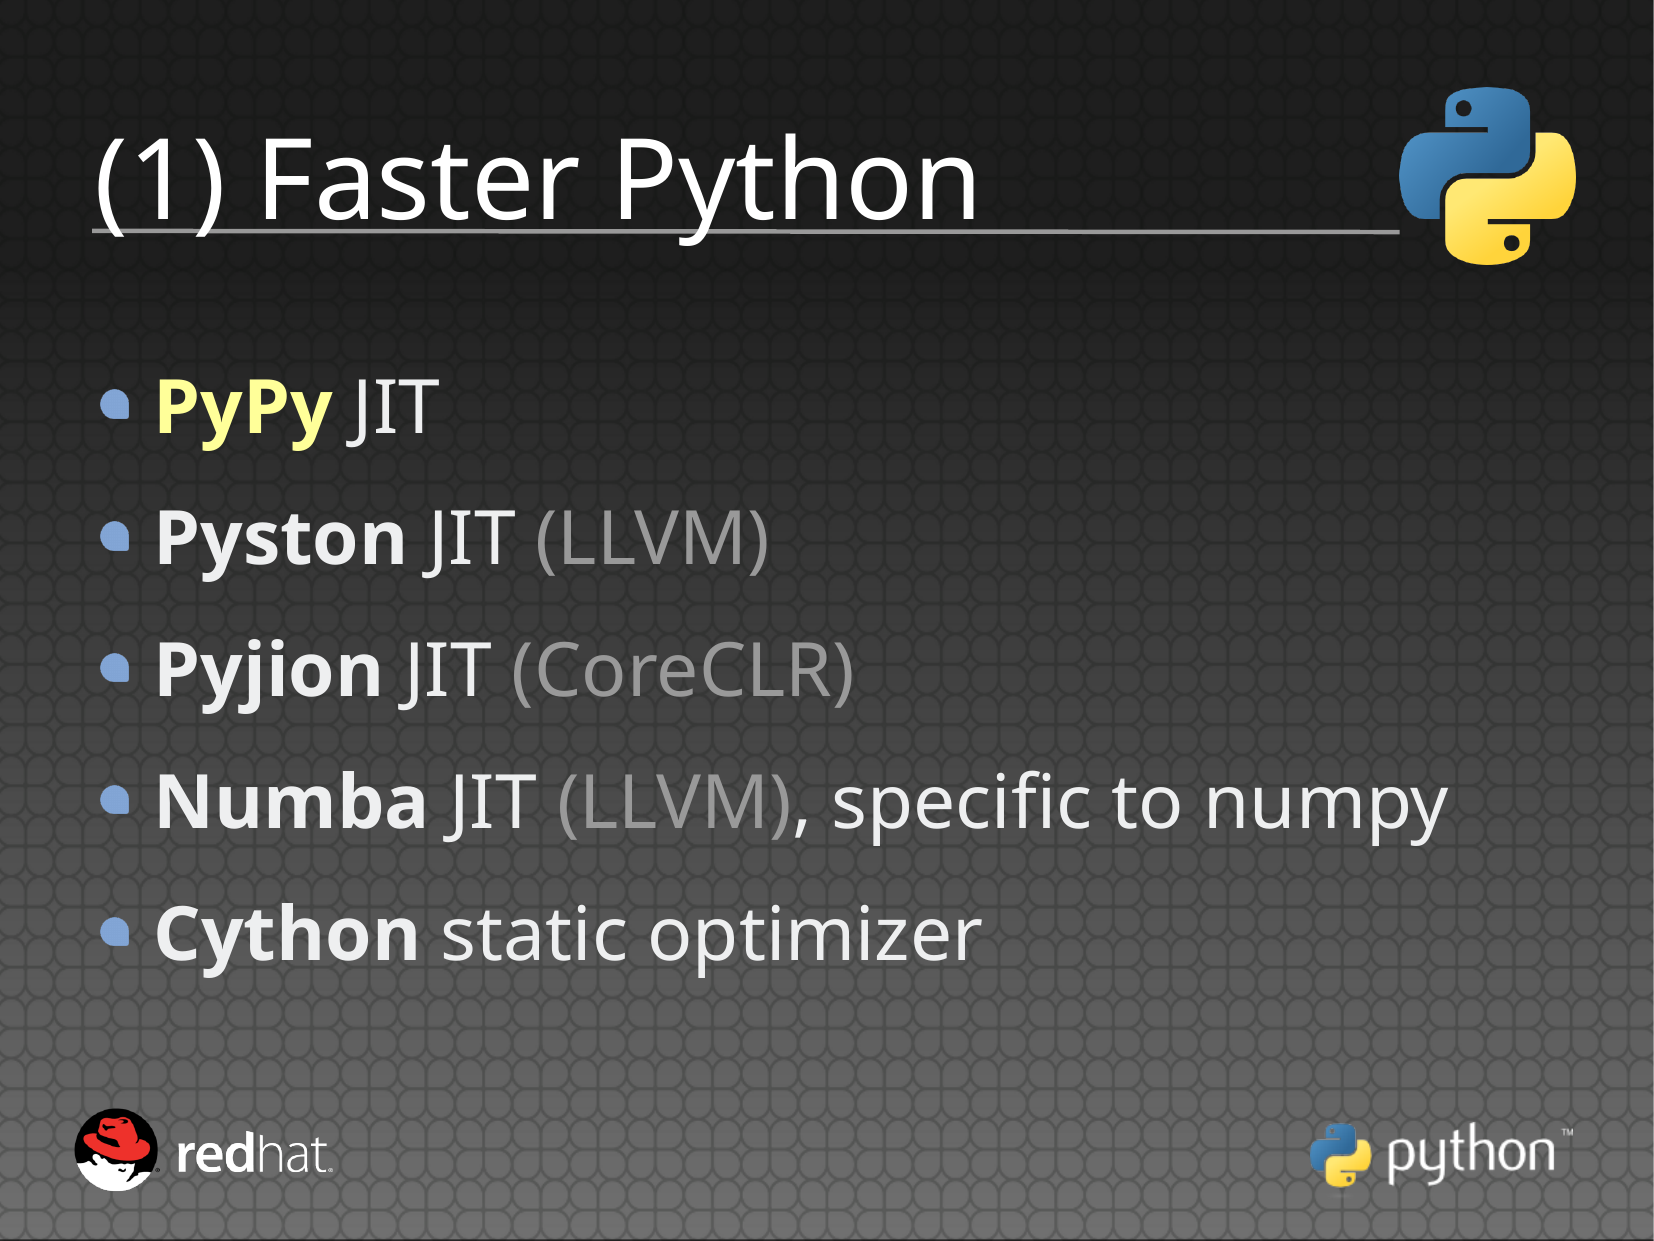

(1) Faster Python
# PyPy JIT
Pyston JIT (LLVM)
Pyjion JIT (CoreCLR)
Numba JIT (LLVM), specific to numpy
Cython static optimizer